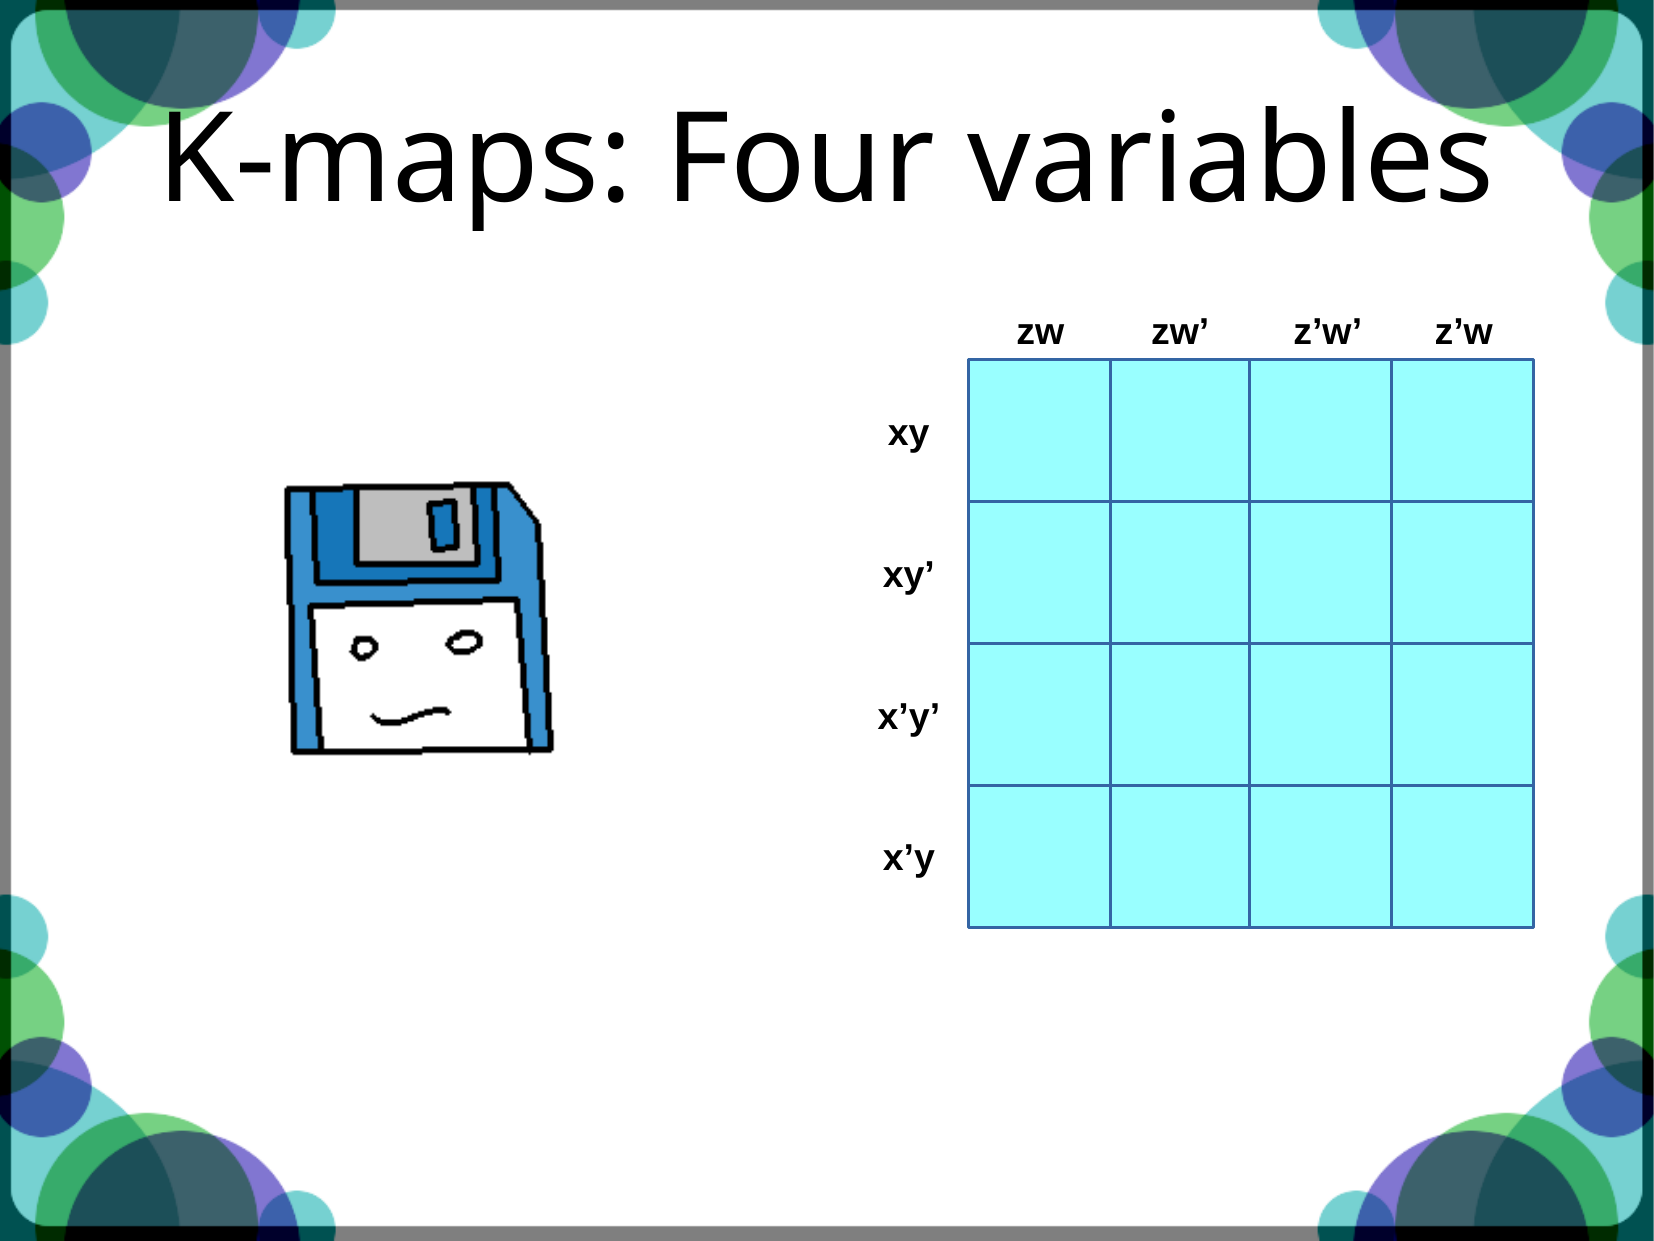

# K-maps: Four variables
zw
zw’
z’w’
z’w
xy
xy’
x’y’
x’y